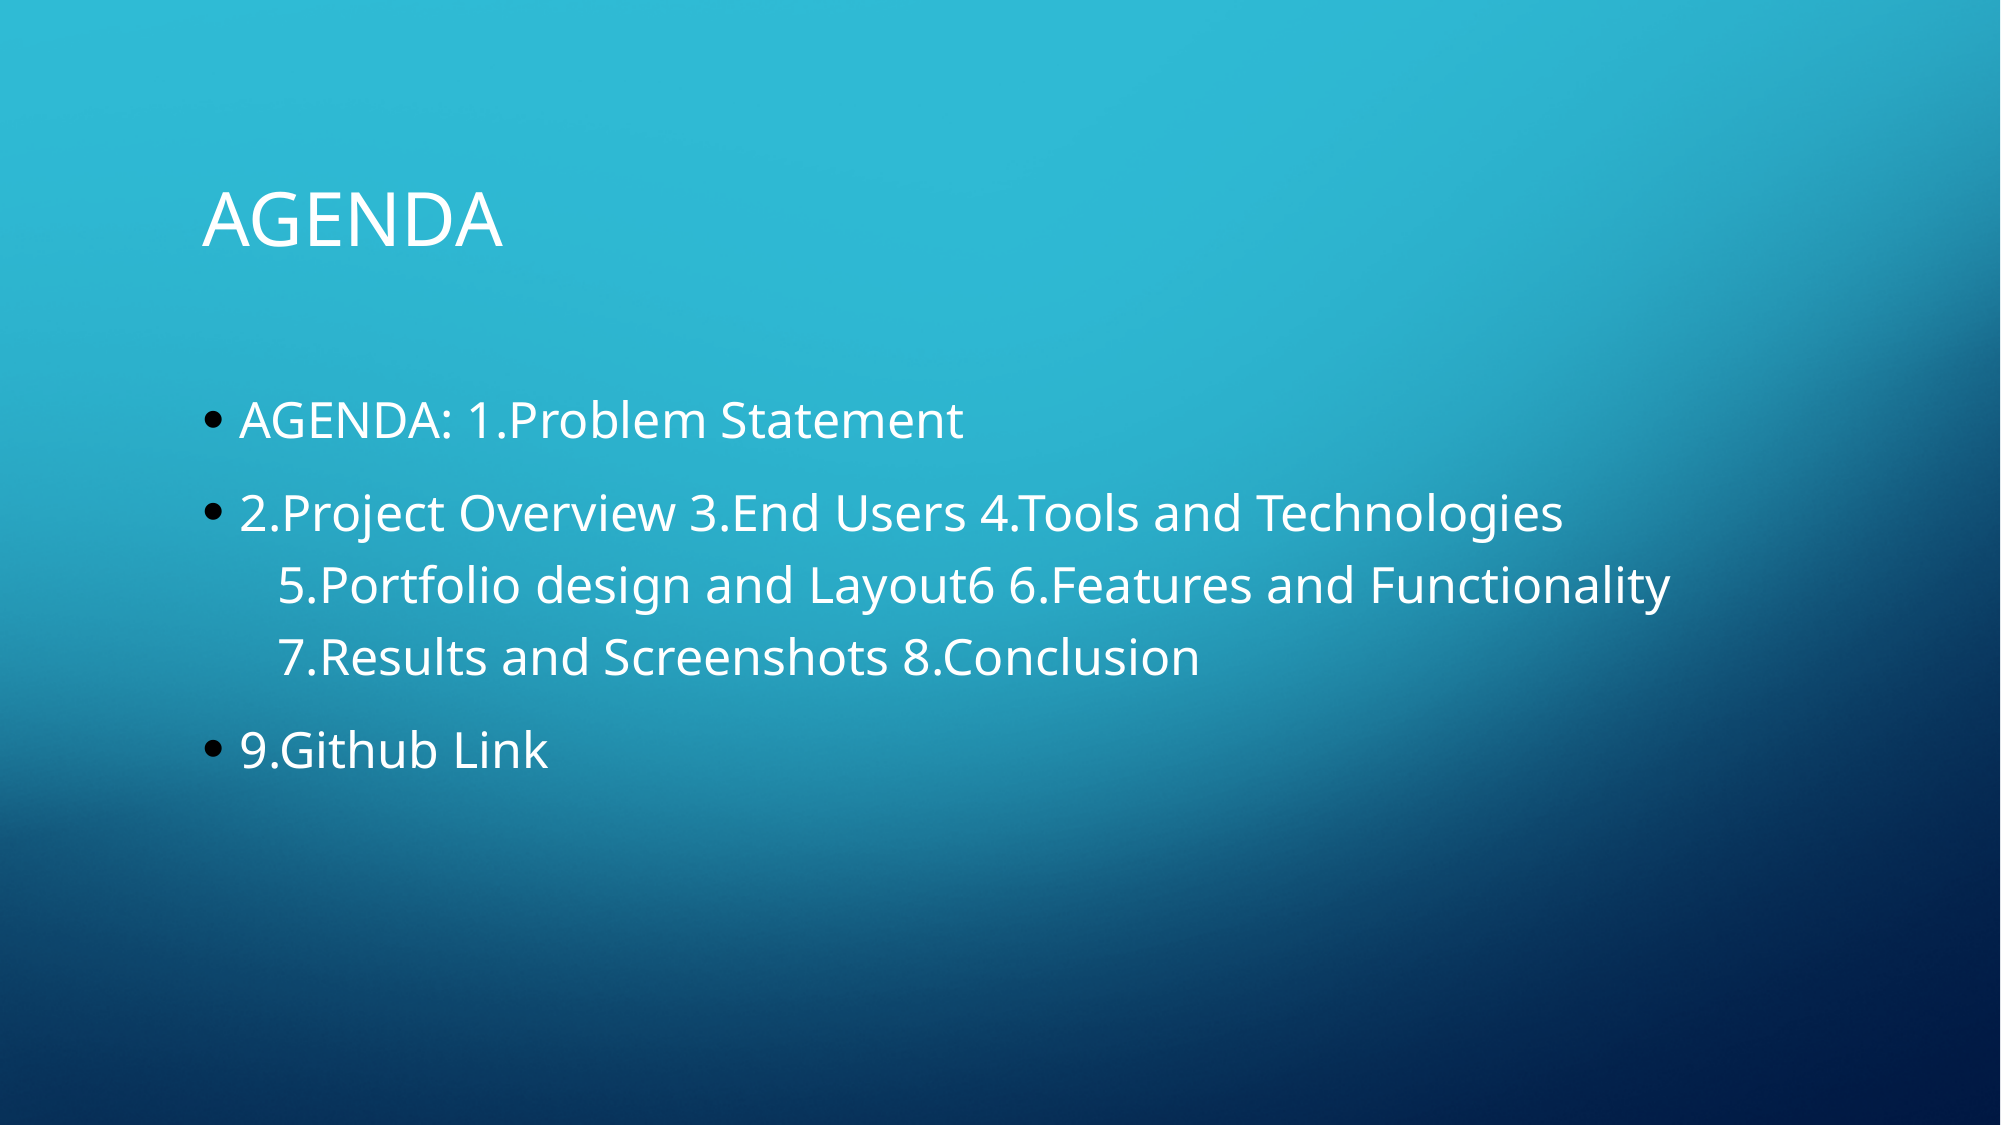

# Agenda
AGENDA: 1.Problem Statement
2.Project Overview 3.End Users 4.Tools and Technologies 5.Portfolio design and Layout6 6.Features and Functionality 7.Results and Screenshots 8.Conclusion
9.Github Link